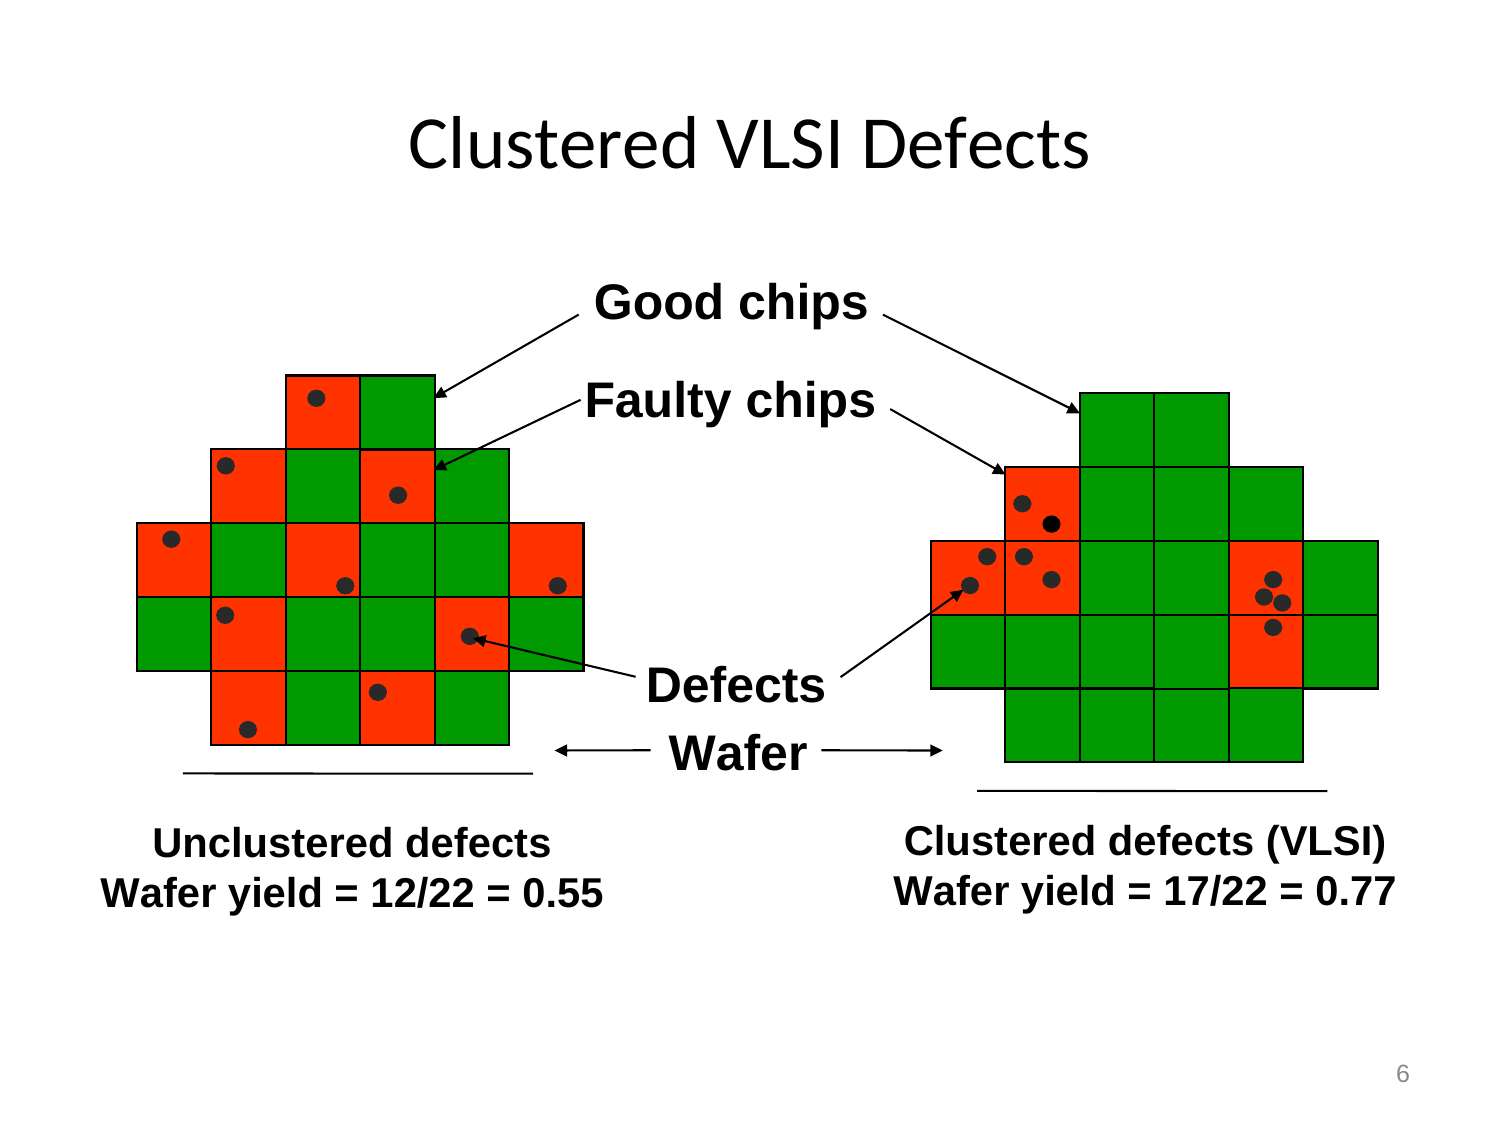

Clustered VLSI Defects
Good chips
Faulty chips
Defects
Wafer
Clustered defects (VLSI)
Wafer yield = 17/22 = 0.77
Unclustered defects
Wafer yield = 12/22 = 0.55